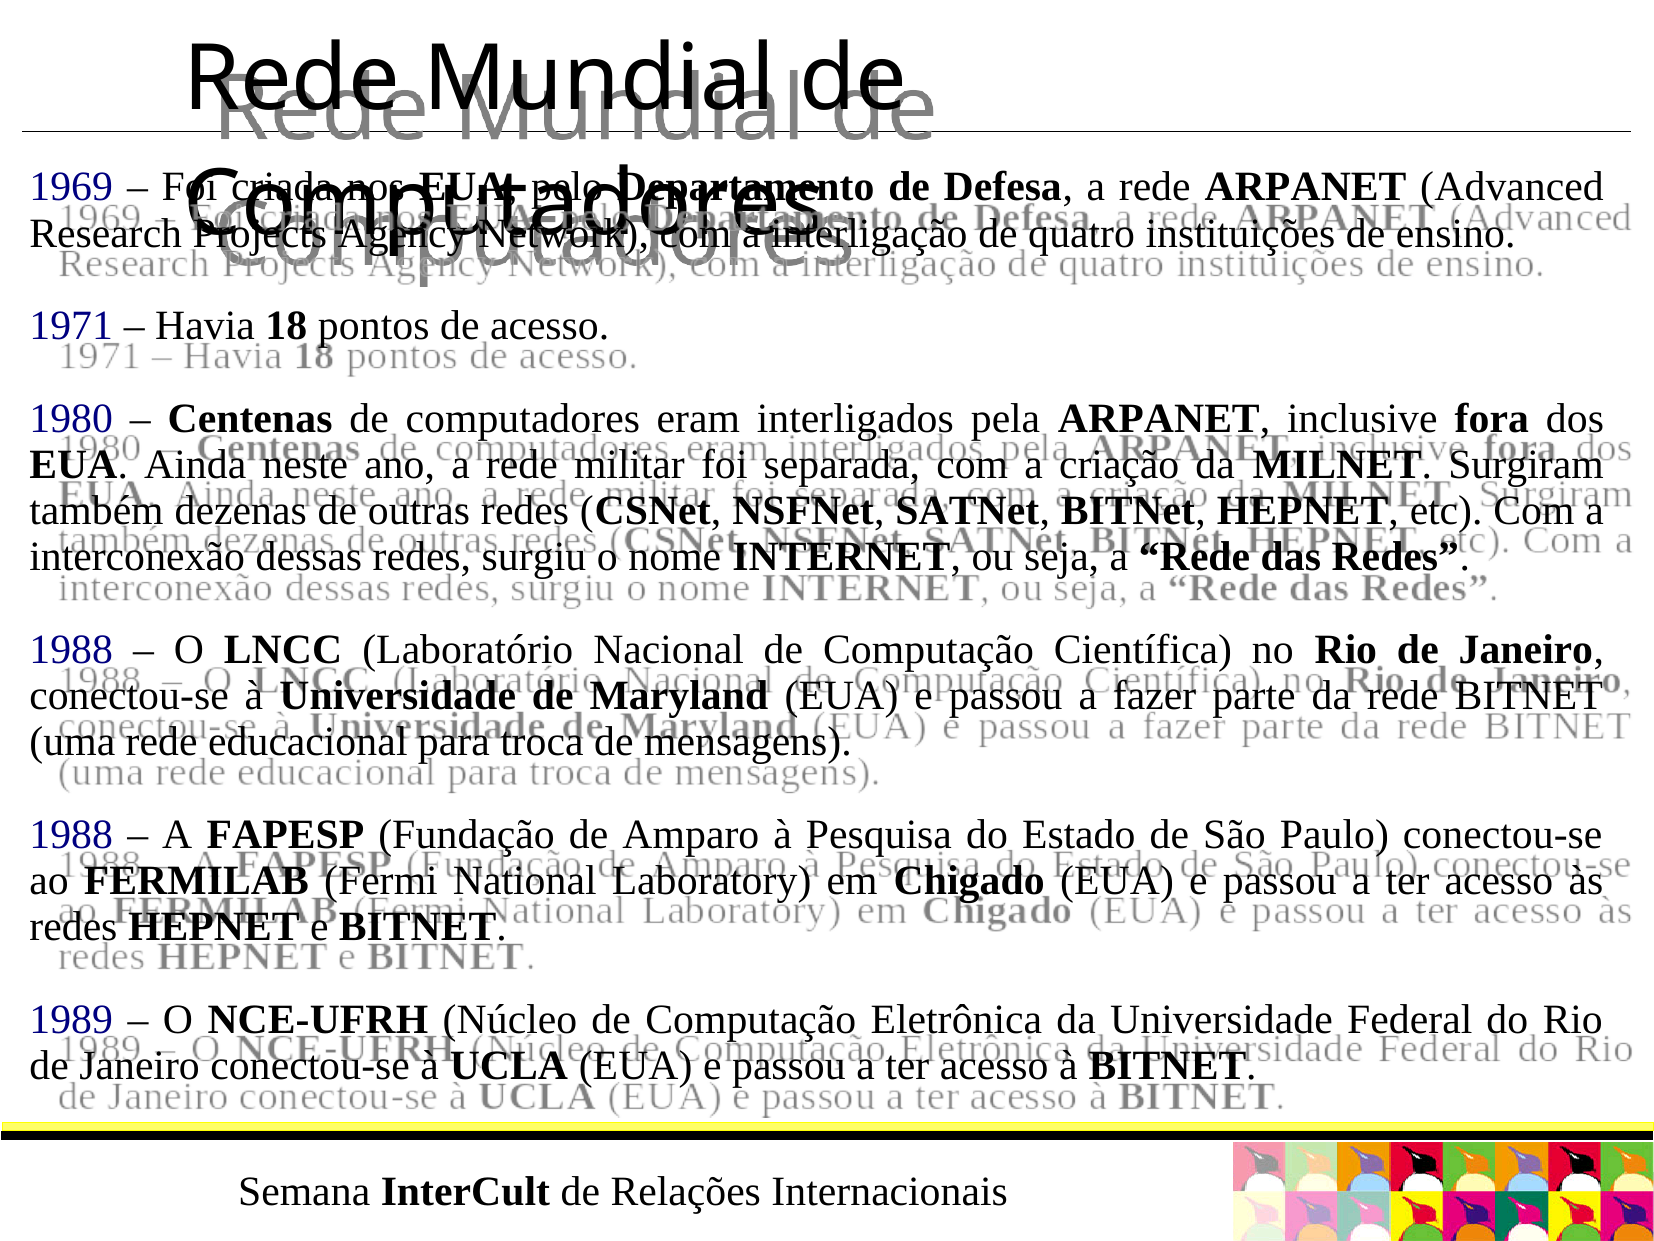

Rede Mundial de Computadores
1969 – Foi criada nos EUA, pelo Departamento de Defesa, a rede ARPANET (Advanced Research Projects Agency Network), com a interligação de quatro instituições de ensino.
1971 – Havia 18 pontos de acesso.
1980 – Centenas de computadores eram interligados pela ARPANET, inclusive fora dos EUA. Ainda neste ano, a rede militar foi separada, com a criação da MILNET. Surgiram também dezenas de outras redes (CSNet, NSFNet, SATNet, BITNet, HEPNET, etc). Com a interconexão dessas redes, surgiu o nome INTERNET, ou seja, a “Rede das Redes”.
1988 – O LNCC (Laboratório Nacional de Computação Científica) no Rio de Janeiro, conectou-se à Universidade de Maryland (EUA) e passou a fazer parte da rede BITNET (uma rede educacional para troca de mensagens).
1988 – A FAPESP (Fundação de Amparo à Pesquisa do Estado de São Paulo) conectou-se ao FERMILAB (Fermi National Laboratory) em Chigado (EUA) e passou a ter acesso às redes HEPNET e BITNET.
1989 – O NCE-UFRH (Núcleo de Computação Eletrônica da Universidade Federal do Rio de Janeiro conectou-se à UCLA (EUA) e passou a ter acesso à BITNET.
Semana InterCult de Relações Internacionais